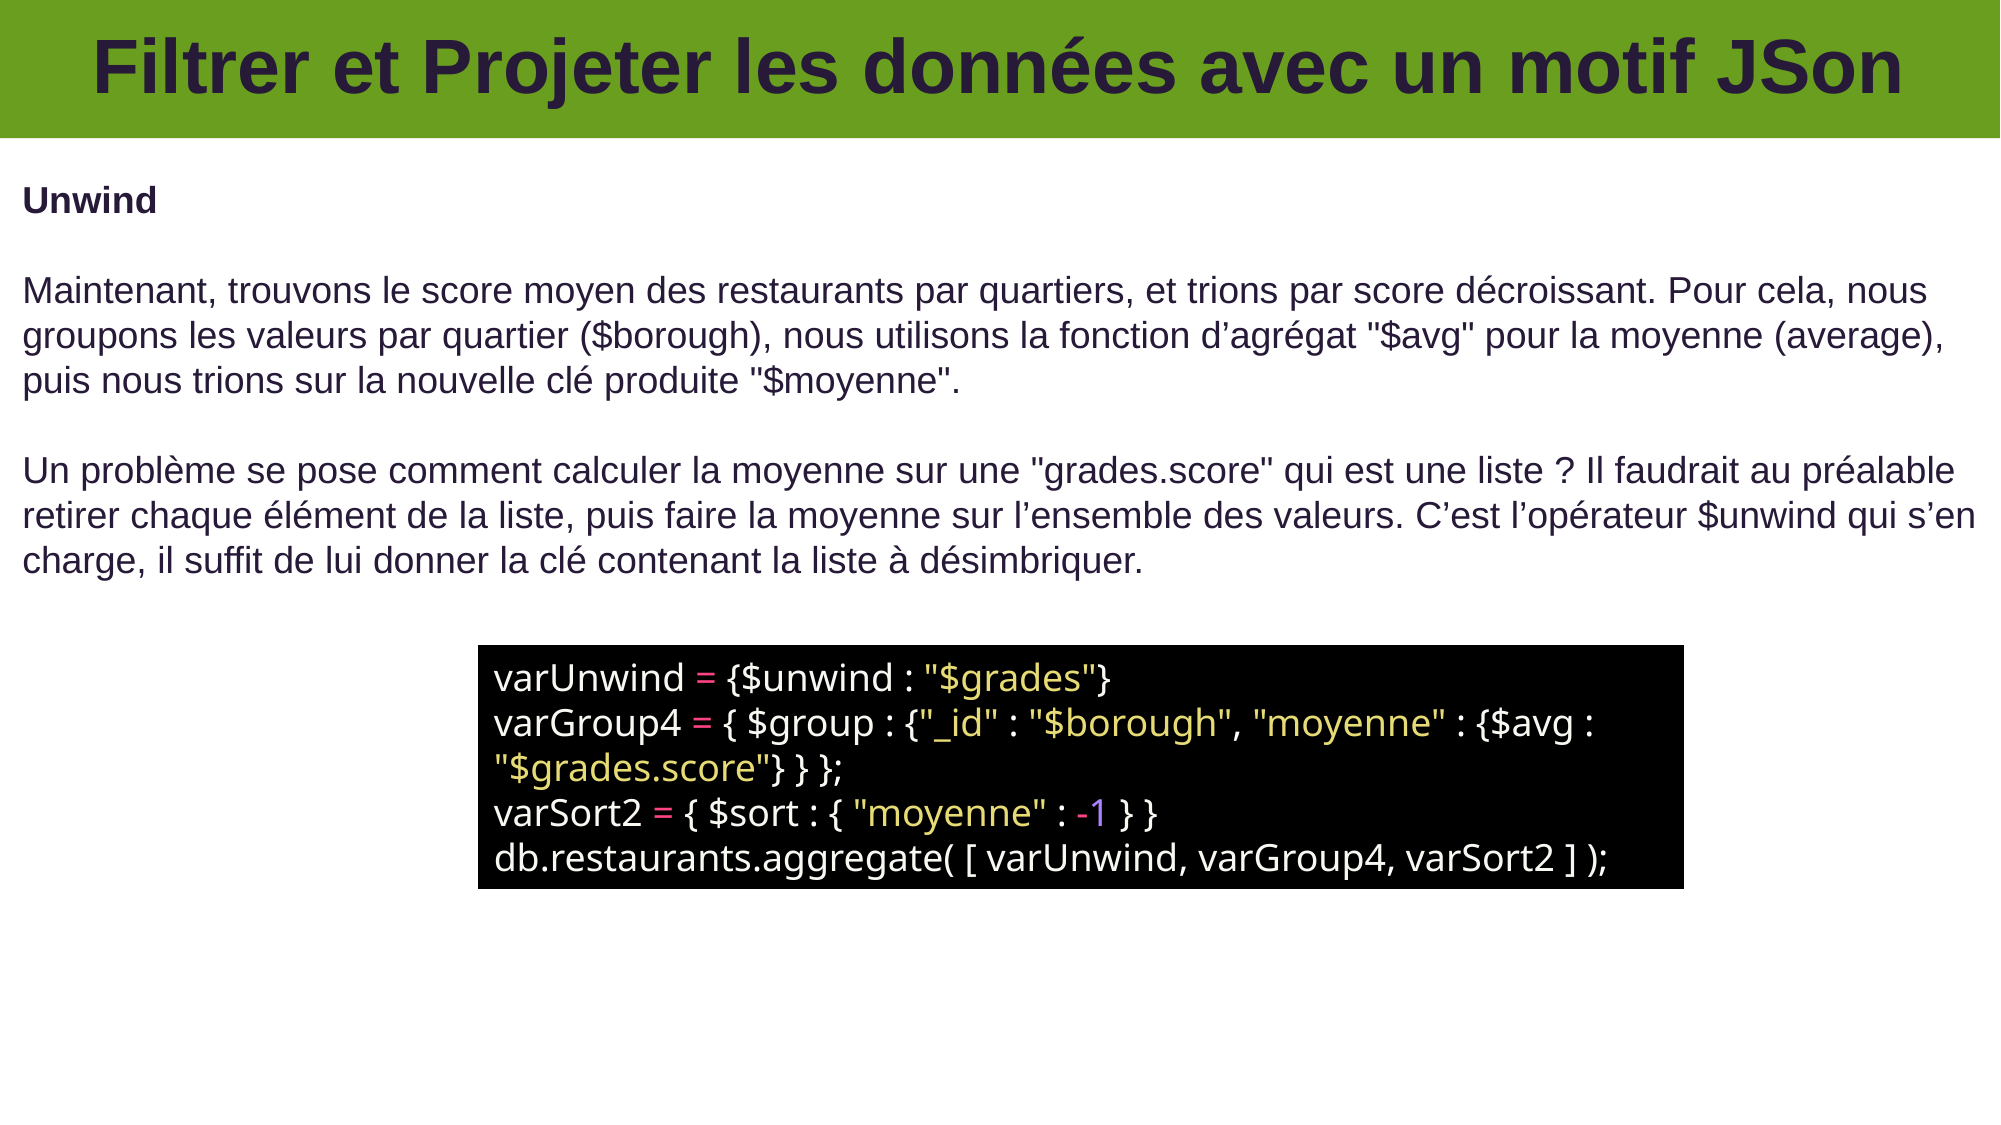

Filtrer et Projeter les données avec un motif JSon
Unwind
Maintenant, trouvons le score moyen des restaurants par quartiers, et trions par score décroissant. Pour cela, nous groupons les valeurs par quartier ($borough), nous utilisons la fonction d’agrégat "$avg" pour la moyenne (average), puis nous trions sur la nouvelle clé produite "$moyenne".
Un problème se pose comment calculer la moyenne sur une "grades.score" qui est une liste ? Il faudrait au préalable retirer chaque élément de la liste, puis faire la moyenne sur l’ensemble des valeurs. C’est l’opérateur $unwind qui s’en charge, il suffit de lui donner la clé contenant la liste à désimbriquer.
varUnwind = {$unwind : "$grades"}
varGroup4 = { $group : {"_id" : "$borough", "moyenne" : {$avg : "$grades.score"} } };
varSort2 = { $sort : { "moyenne" : -1 } }
db.restaurants.aggregate( [ varUnwind, varGroup4, varSort2 ] );